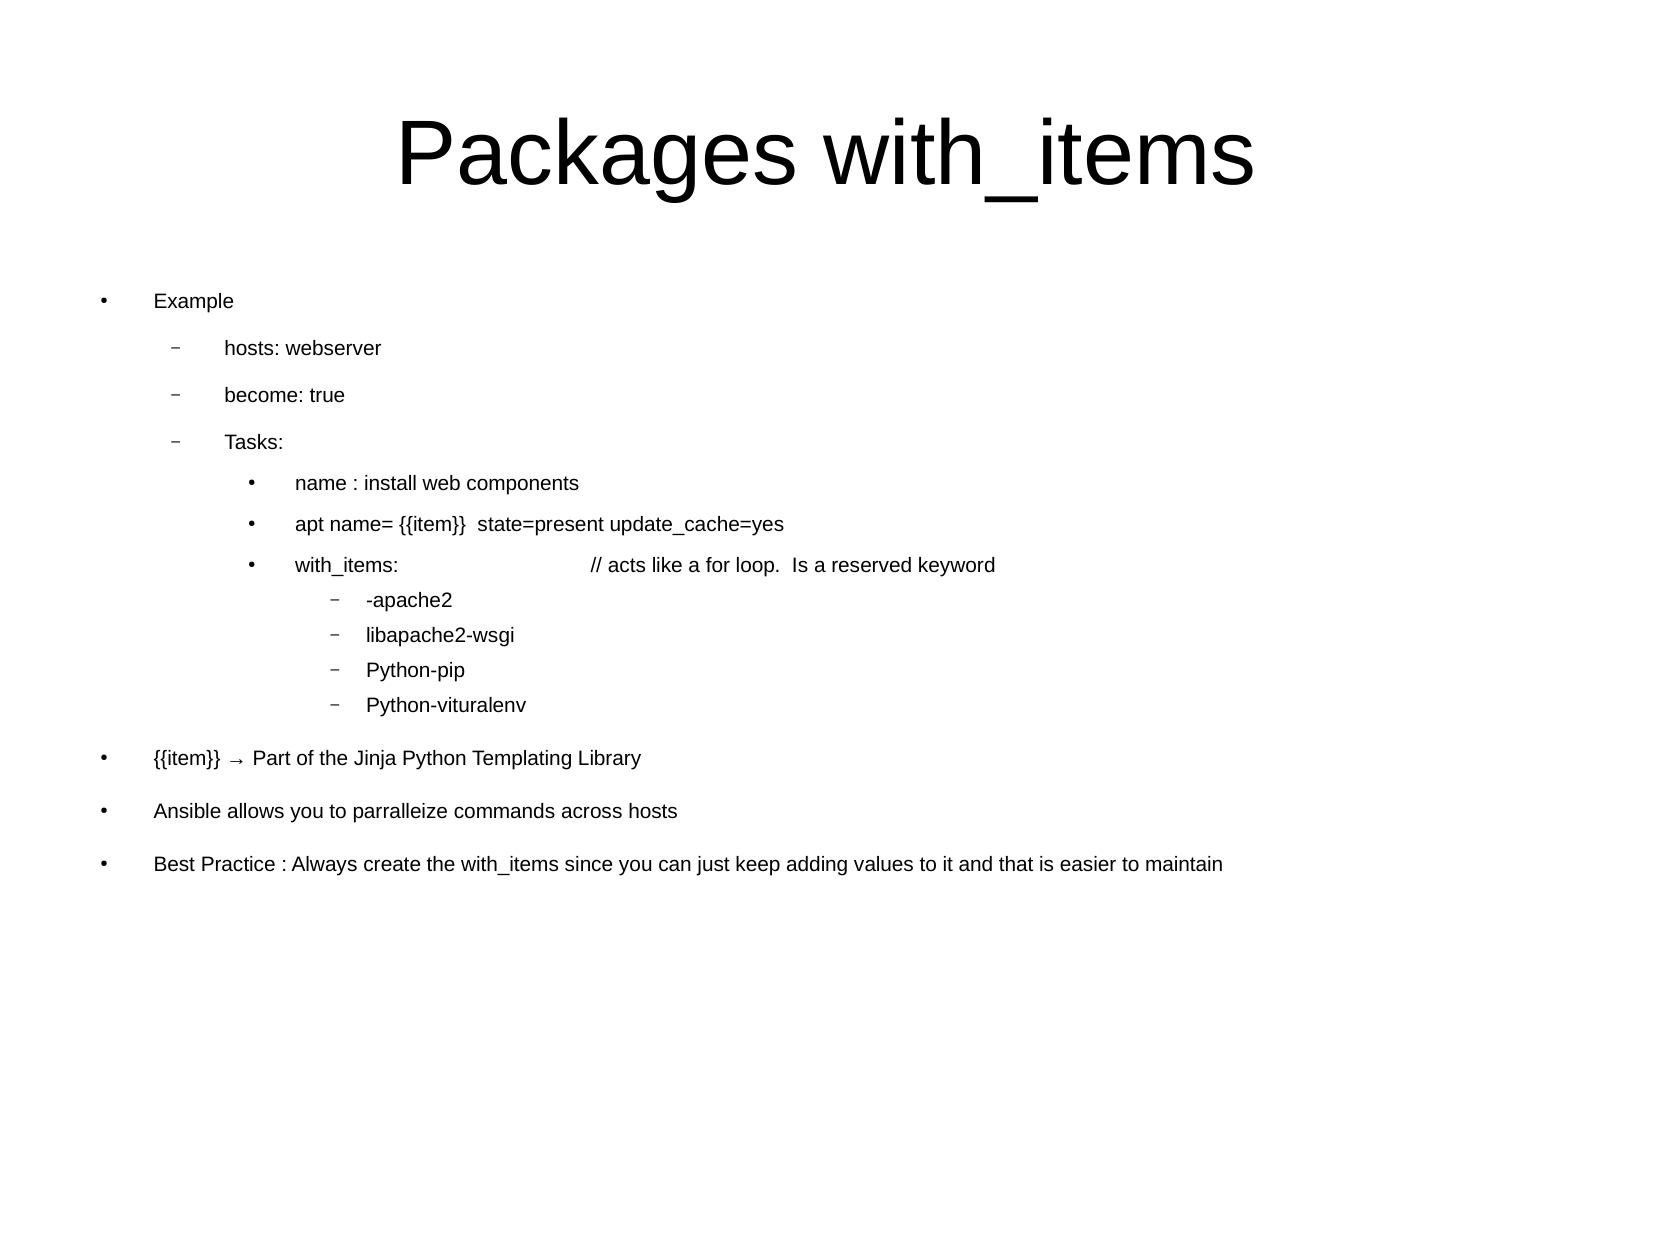

# Packages with_items
Example
hosts: webserver
become: true
Tasks:
name : install web components
apt name= {{item}} state=present update_cache=yes
with_items: 			// acts like a for loop. Is a reserved keyword
-apache2
libapache2-wsgi
Python-pip
Python-vituralenv
{{item}} → Part of the Jinja Python Templating Library
Ansible allows you to parralleize commands across hosts
Best Practice : Always create the with_items since you can just keep adding values to it and that is easier to maintain